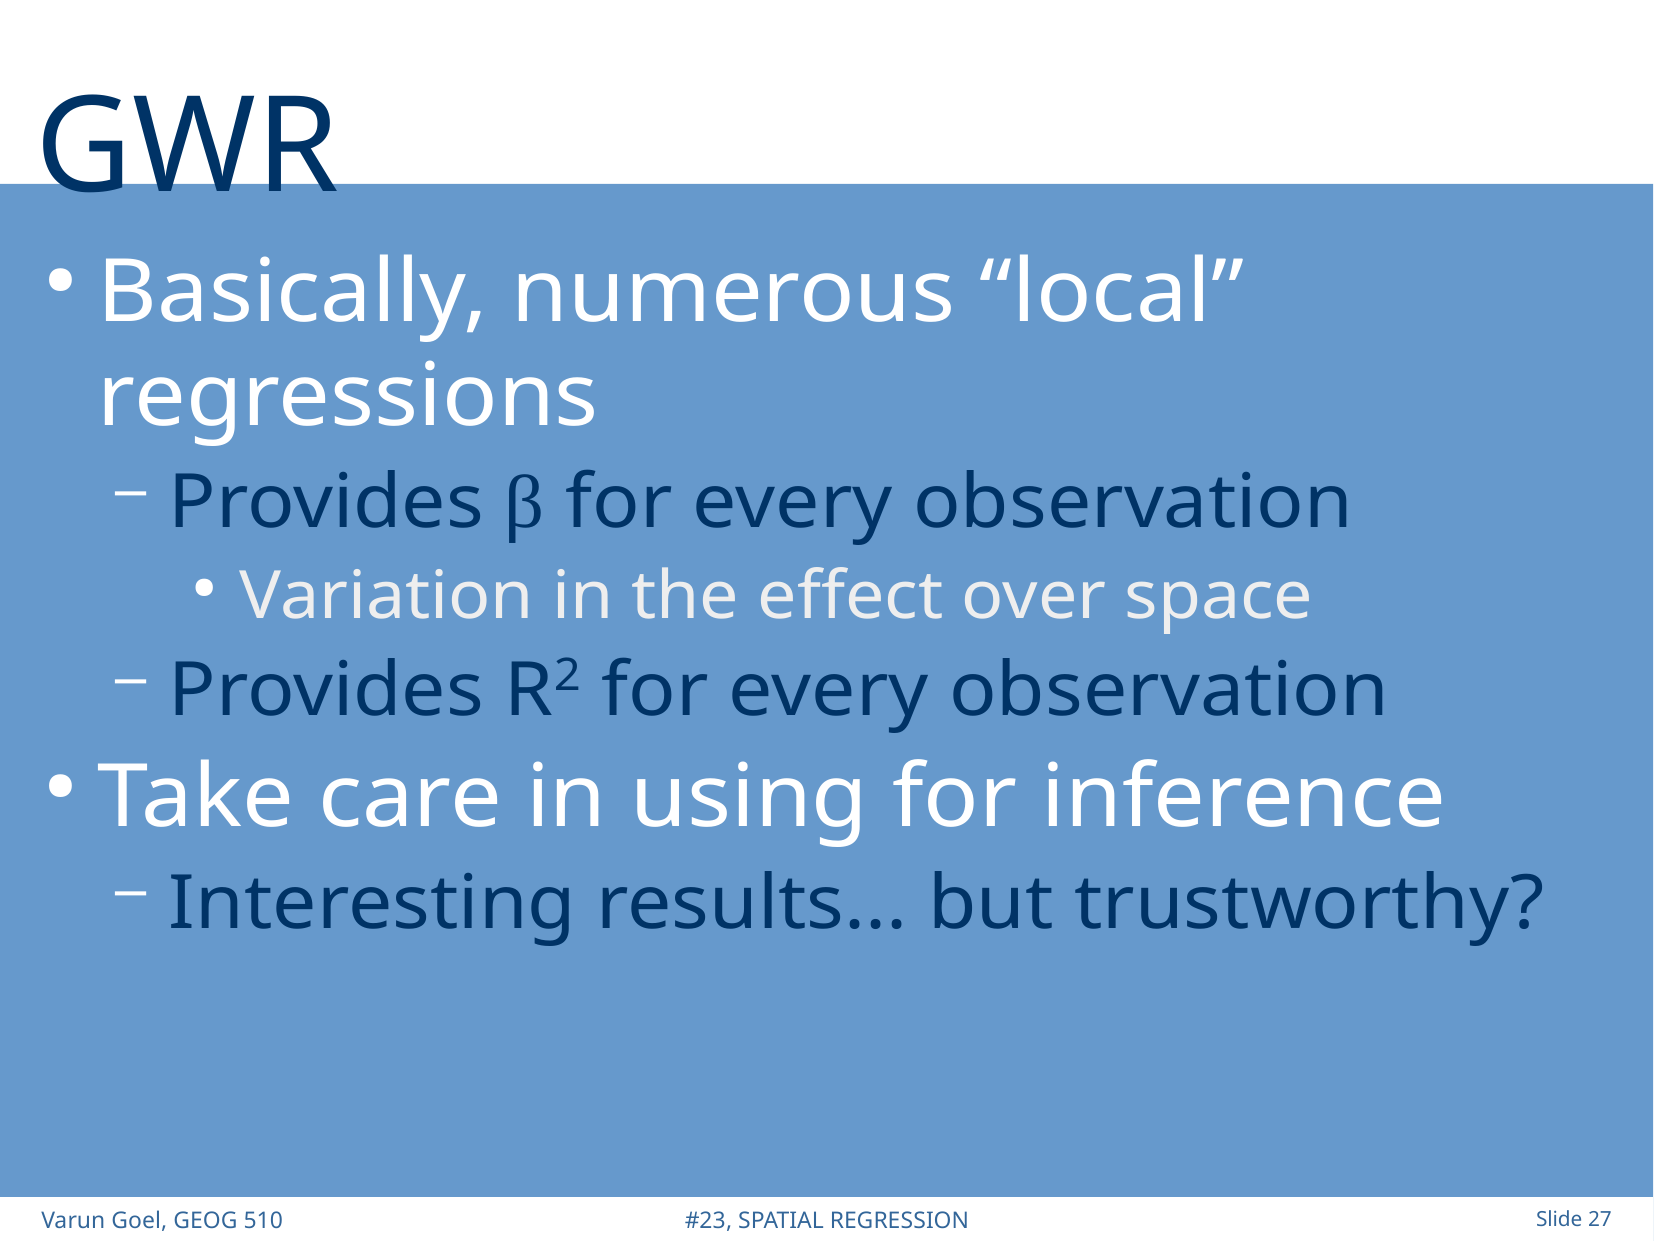

# GWR
Basically, numerous “local” regressions
Provides β for every observation
Variation in the effect over space
Provides R2 for every observation
Take care in using for inference
Interesting results... but trustworthy?
#23, SPATIAL REGRESSION
27